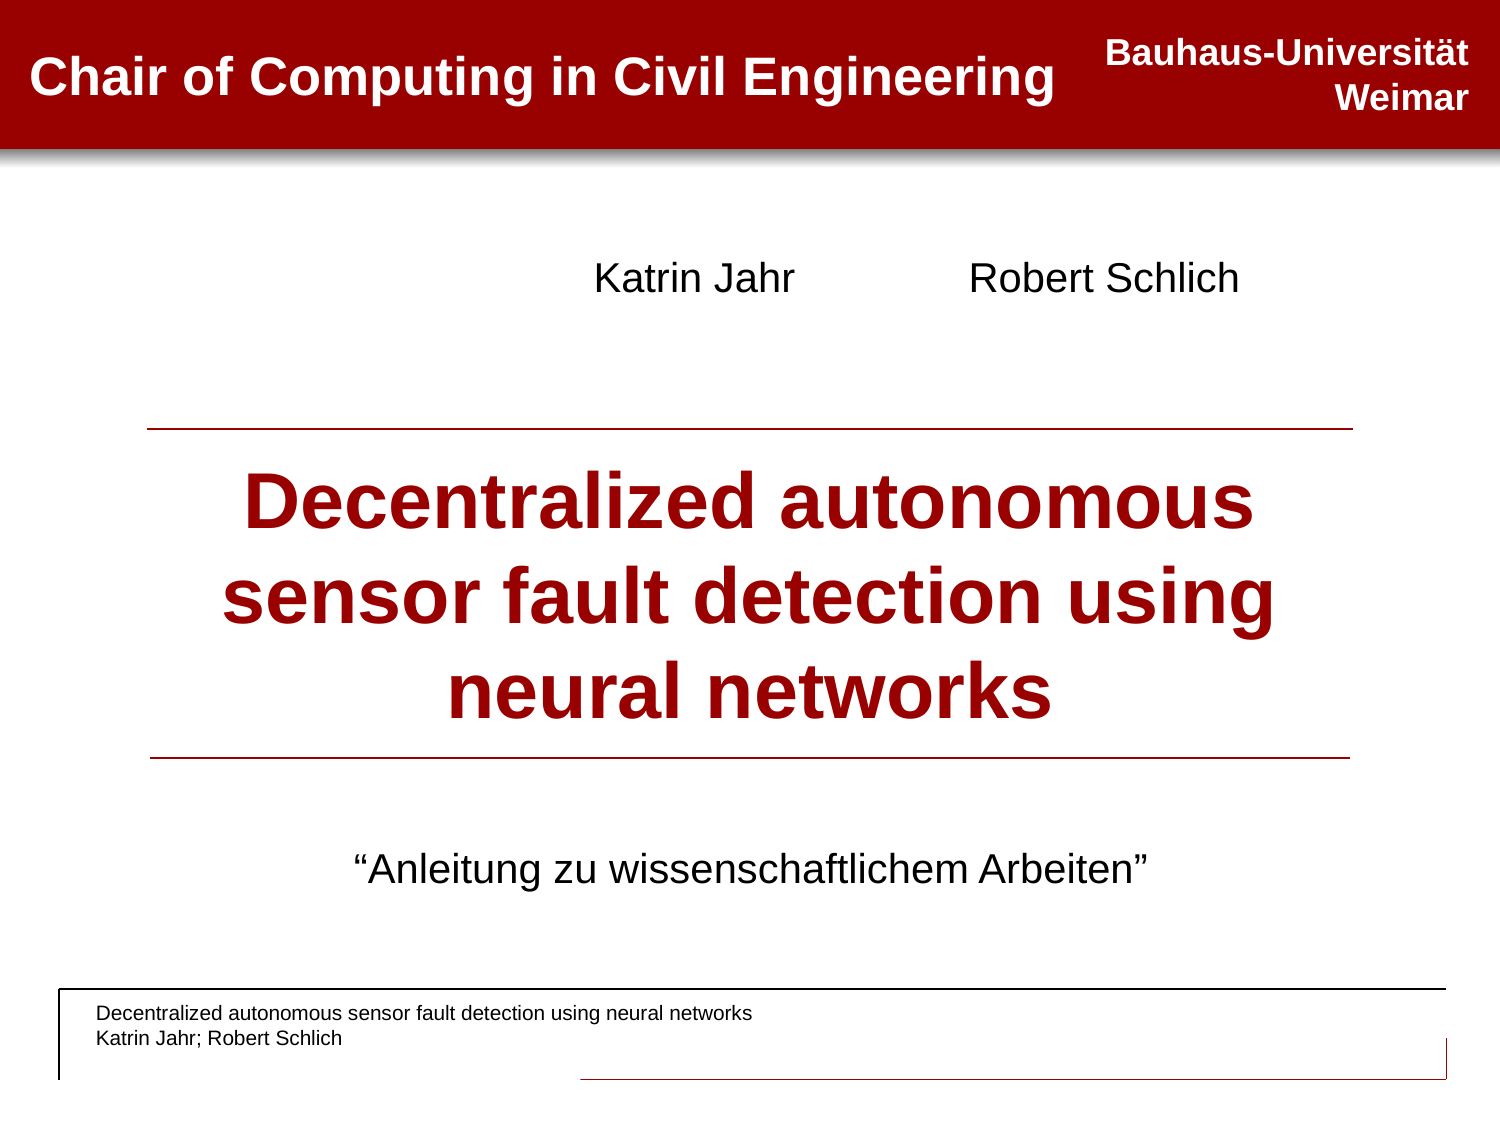

Chair of Computing in Civil Engineering
Katrin Jahr			Robert Schlich
Decentralized autonomous sensor fault detection using neural networks
“Anleitung zu wissenschaftlichem Arbeiten”